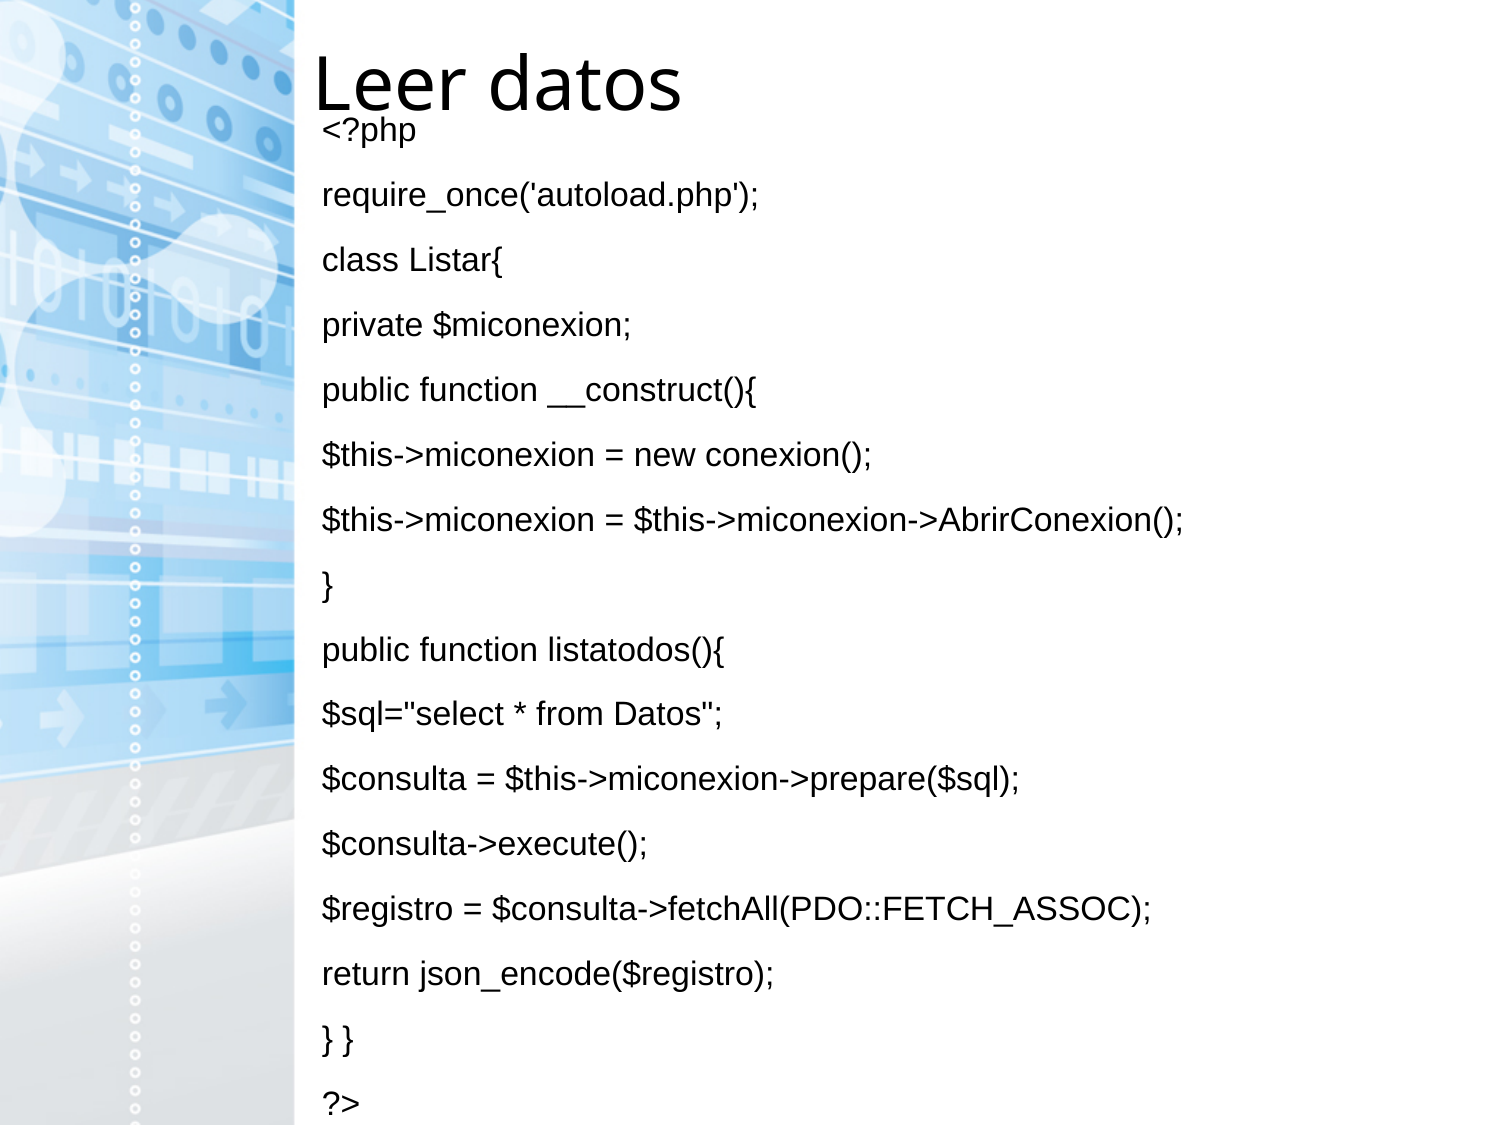

# Leer datos
<?php
require_once('autoload.php');
class Listar{
private $miconexion;
public function __construct(){
$this->miconexion = new conexion();
$this->miconexion = $this->miconexion->AbrirConexion();
}
public function listatodos(){
$sql="select * from Datos";
$consulta = $this->miconexion->prepare($sql);
$consulta->execute();
$registro = $consulta->fetchAll(PDO::FETCH_ASSOC);
return json_encode($registro);
} }
?>